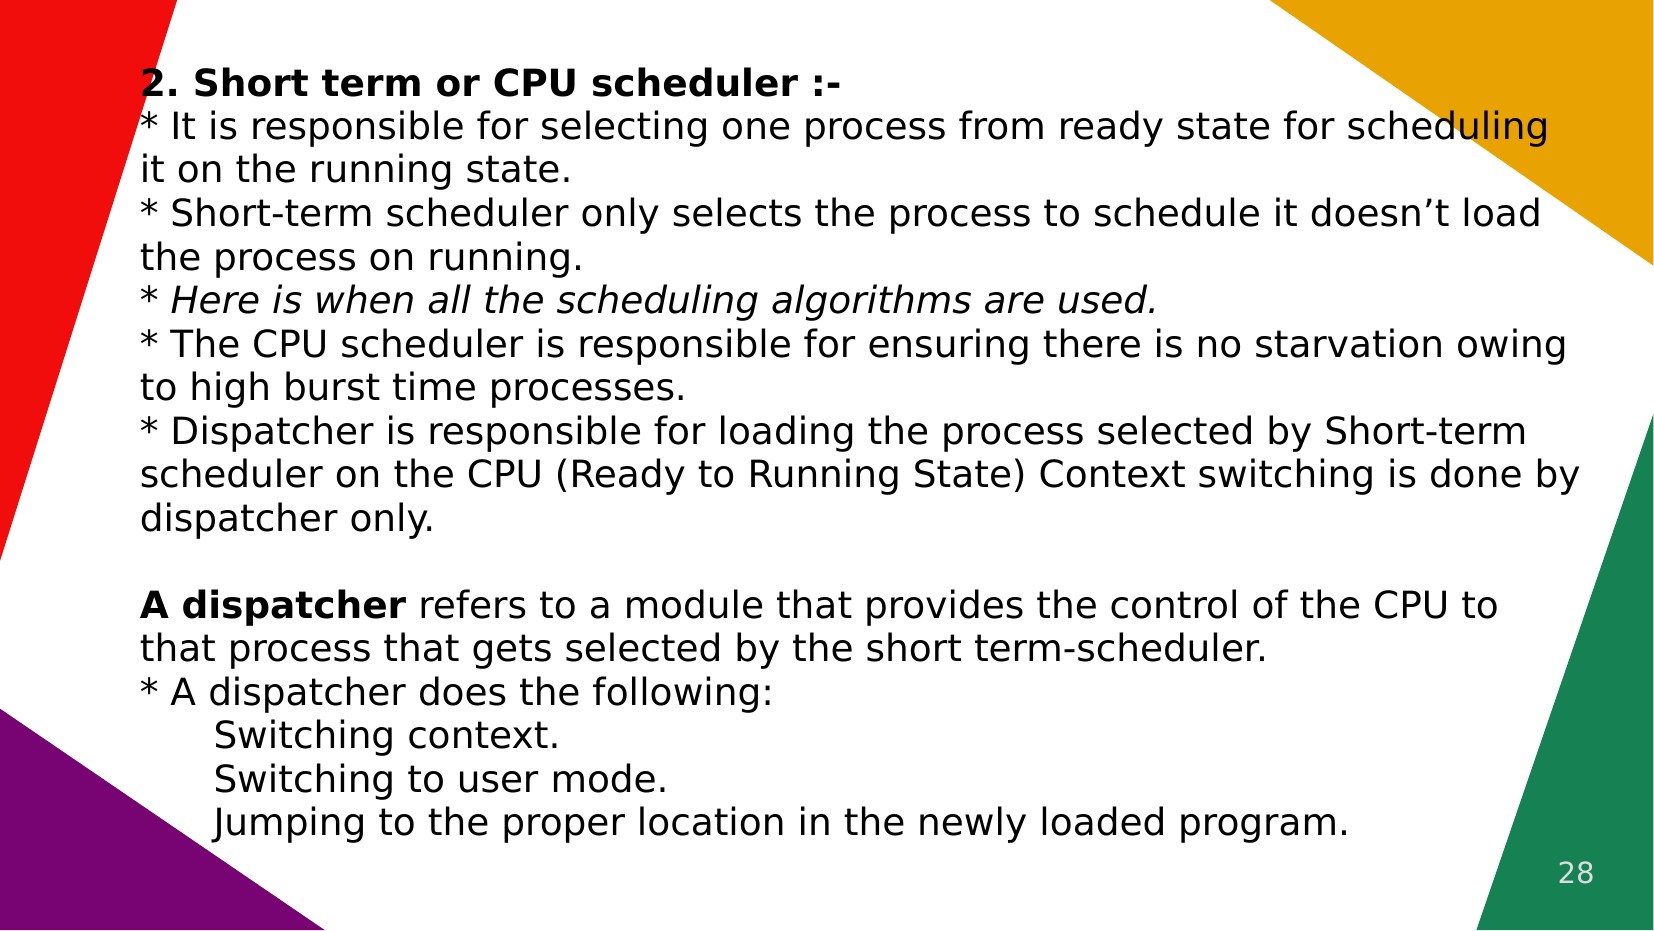

2. Short term or CPU scheduler :-
* It is responsible for selecting one process from ready state for scheduling it on the running state.
* Short-term scheduler only selects the process to schedule it doesn’t load the process on running.
* Here is when all the scheduling algorithms are used.
* The CPU scheduler is responsible for ensuring there is no starvation owing to high burst time processes.
* Dispatcher is responsible for loading the process selected by Short-term scheduler on the CPU (Ready to Running State) Context switching is done by dispatcher only.
A dispatcher refers to a module that provides the control of the CPU to that process that gets selected by the short term-scheduler.
* A dispatcher does the following:
	Switching context.
	Switching to user mode.
	Jumping to the proper location in the newly loaded program.
28